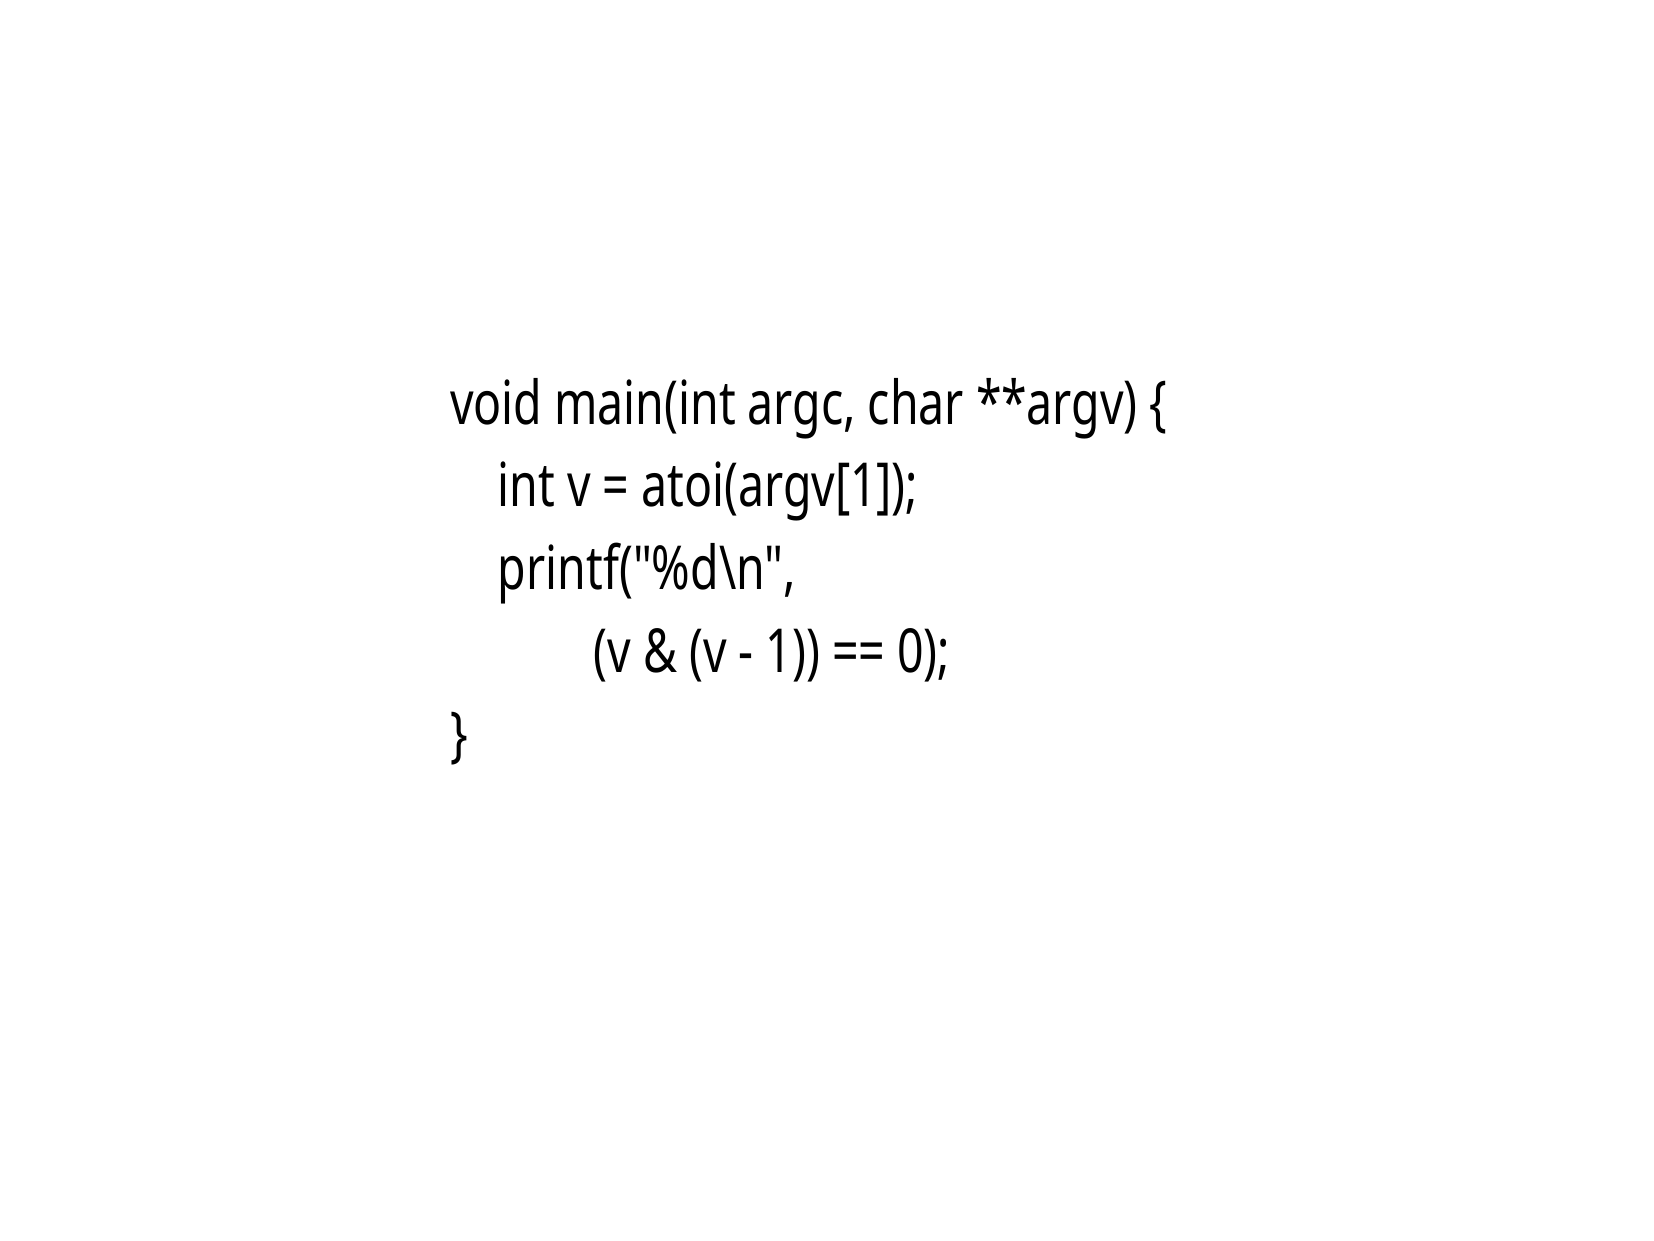

void main(int argc, char **argv) {
 int v = atoi(argv[1]);
 printf("%d\n",
 (v & (v - 1)) == 0);
}